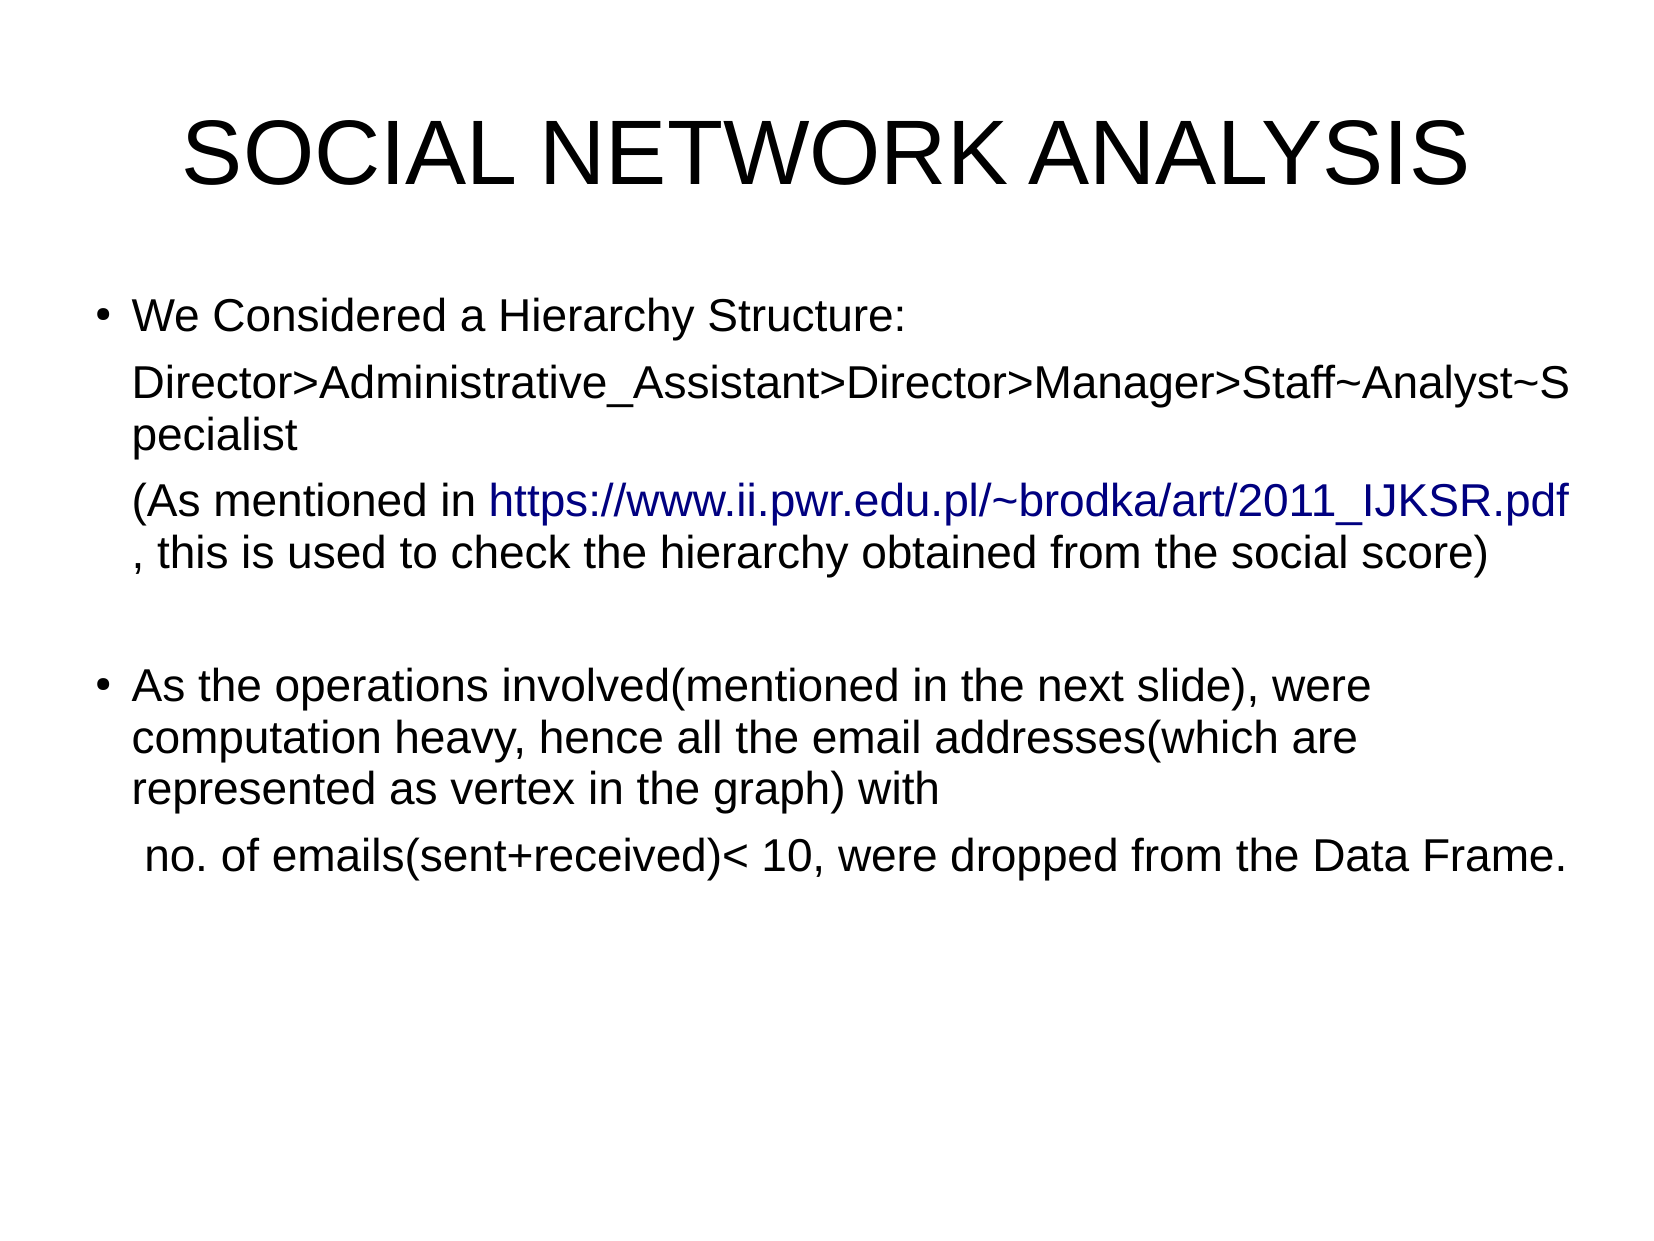

# SOCIAL NETWORK ANALYSIS
We Considered a Hierarchy Structure:
Director>Administrative_Assistant>Director>Manager>Staff~Analyst~Specialist
(As mentioned in https://www.ii.pwr.edu.pl/~brodka/art/2011_IJKSR.pdf , this is used to check the hierarchy obtained from the social score)
As the operations involved(mentioned in the next slide), were computation heavy, hence all the email addresses(which are represented as vertex in the graph) with
 no. of emails(sent+received)< 10, were dropped from the Data Frame.